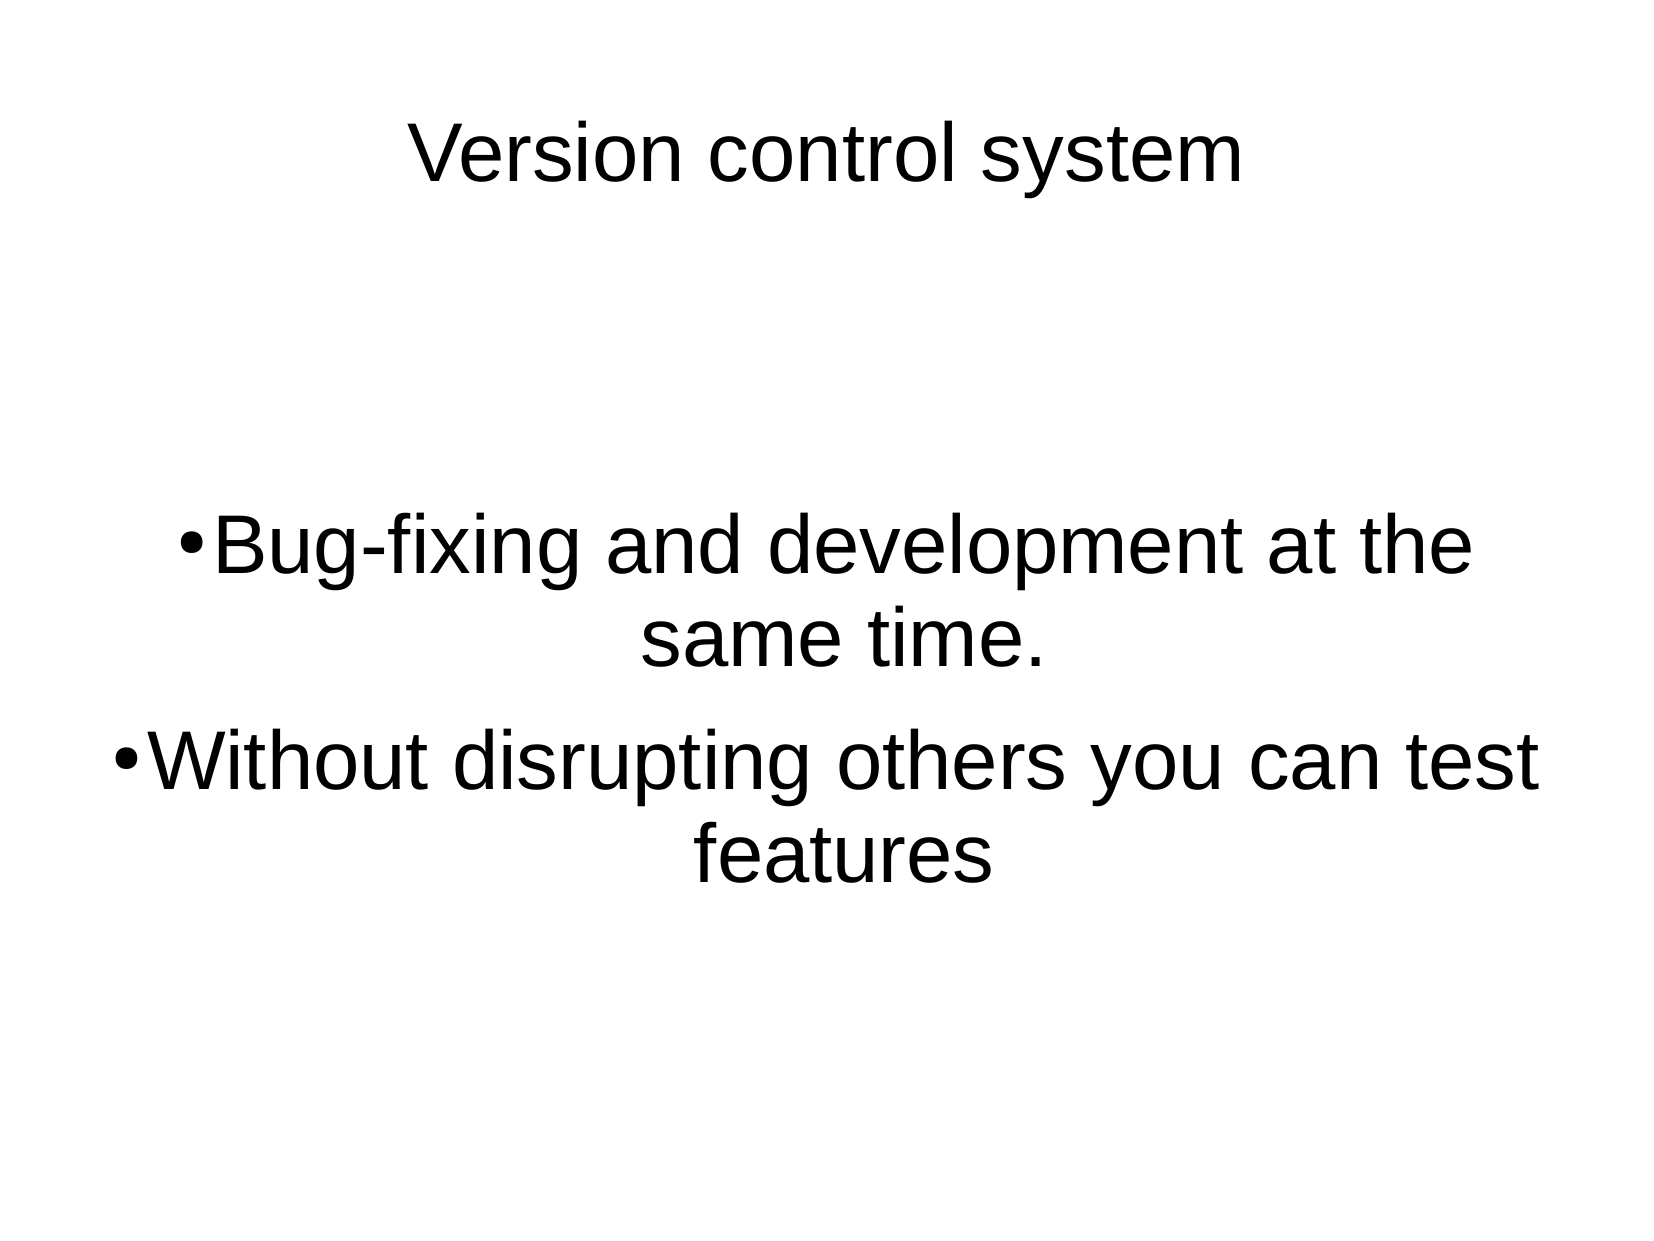

# Version control system
Bug-fixing and development at the same time.
Without disrupting others you can test features